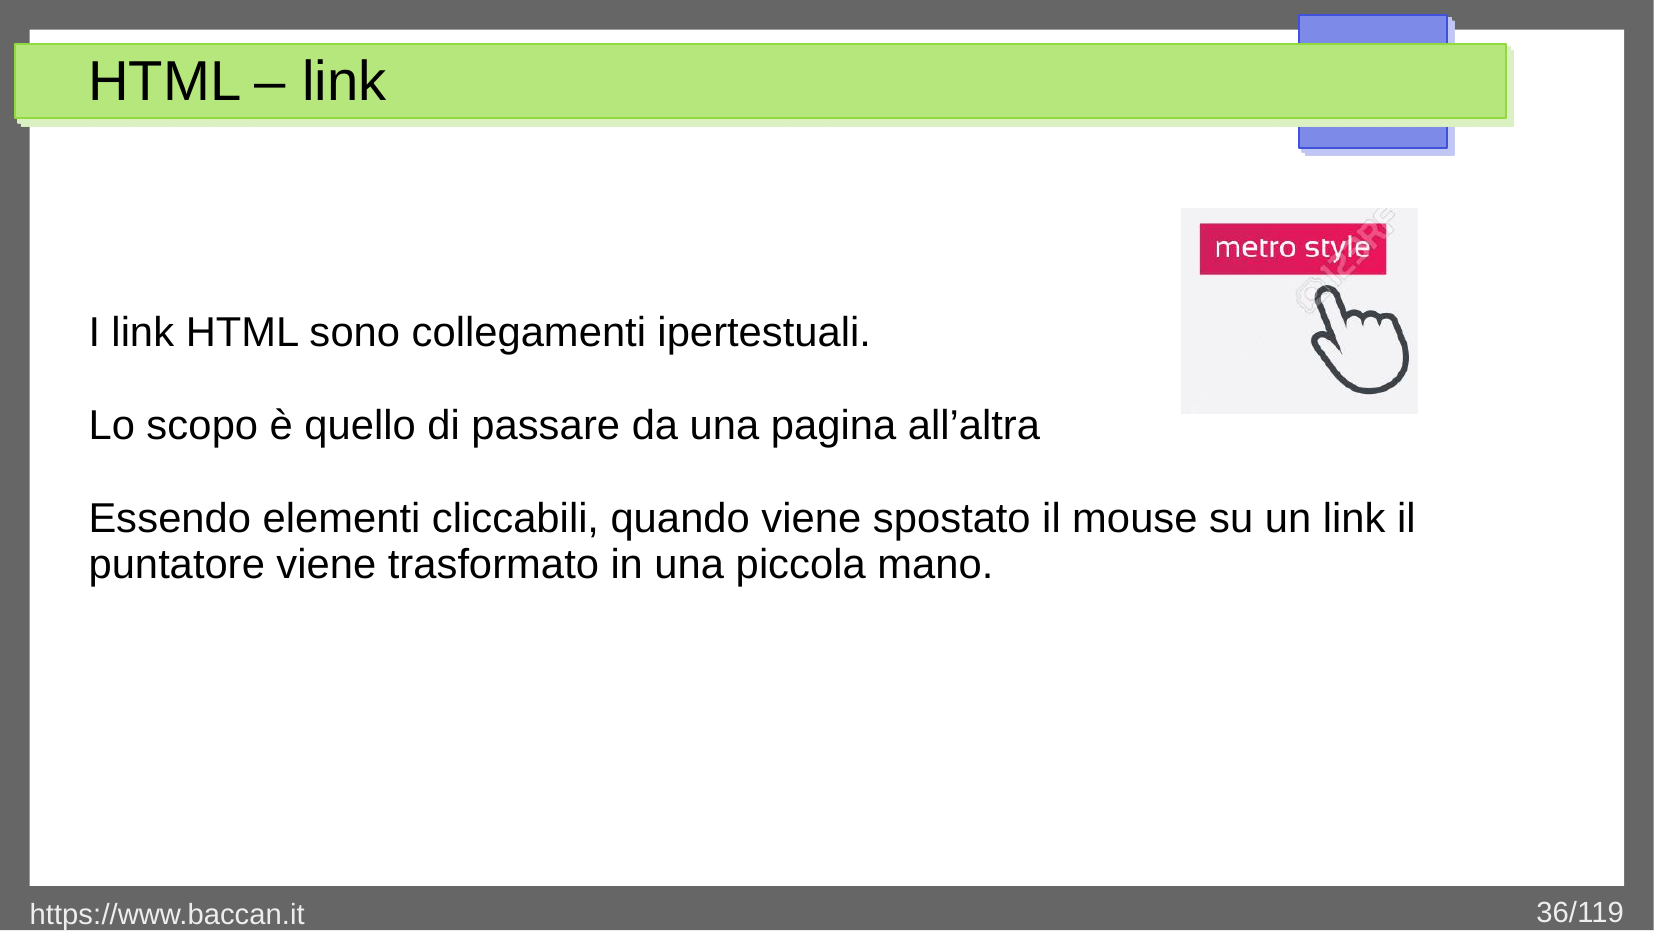

# HTML – link
I link HTML sono collegamenti ipertestuali.
Lo scopo è quello di passare da una pagina all’altra
Essendo elementi cliccabili, quando viene spostato il mouse su un link il puntatore viene trasformato in una piccola mano.
36
https://www.baccan.it